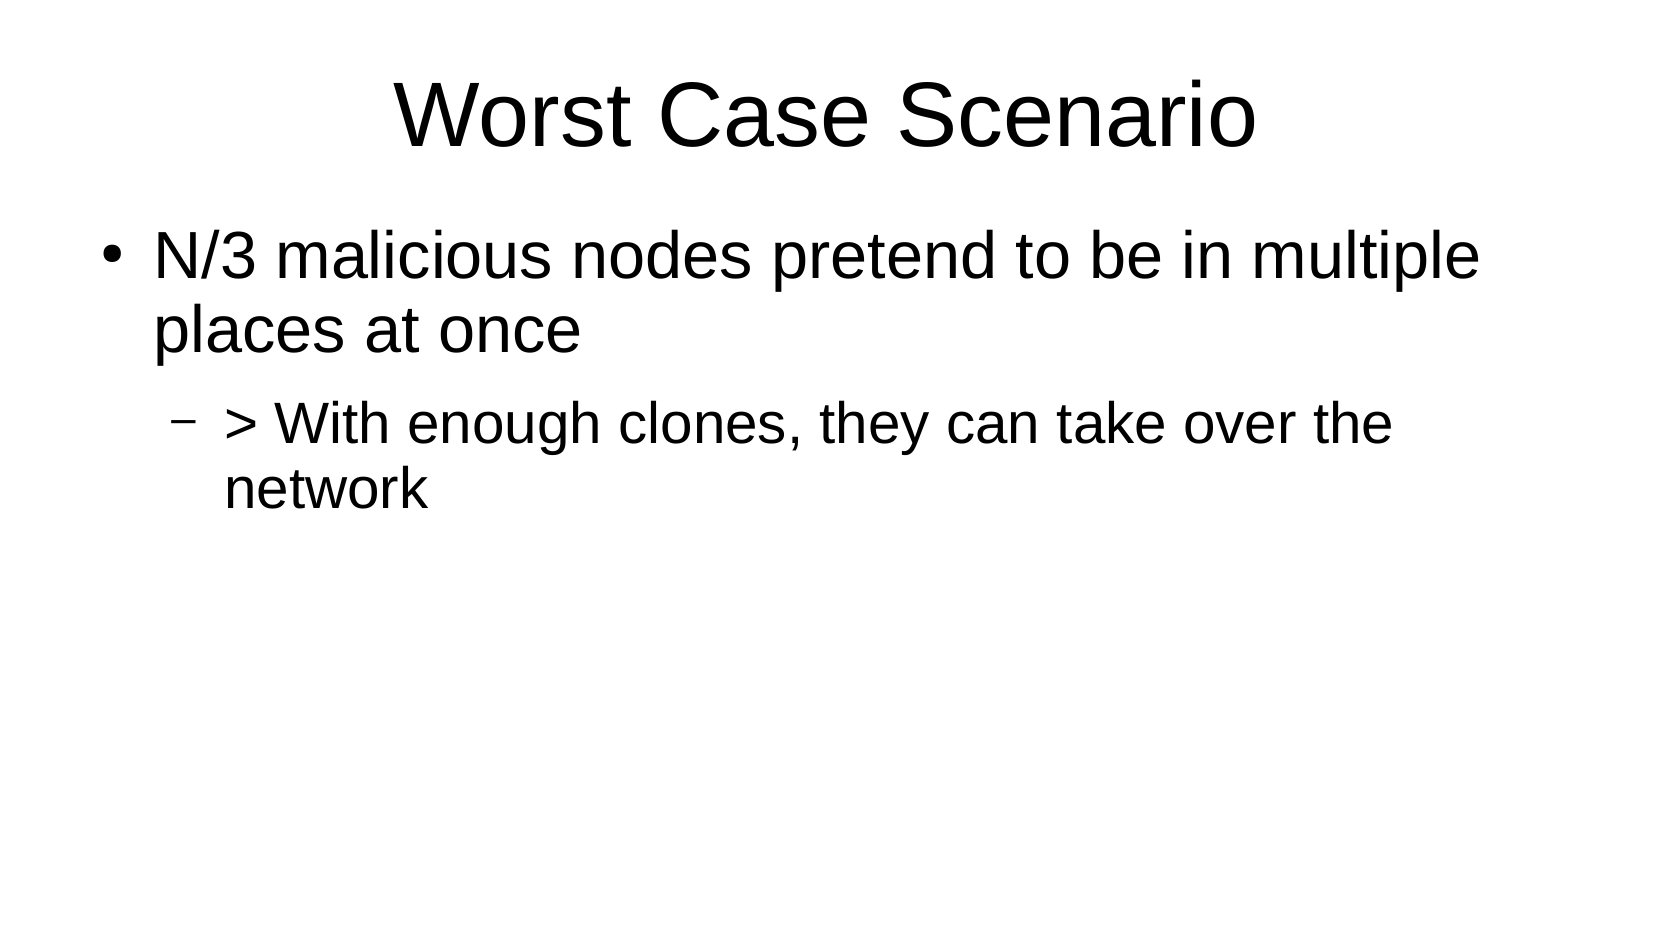

# Worst Case Scenario
N/3 malicious nodes pretend to be in multiple places at once
> With enough clones, they can take over the network